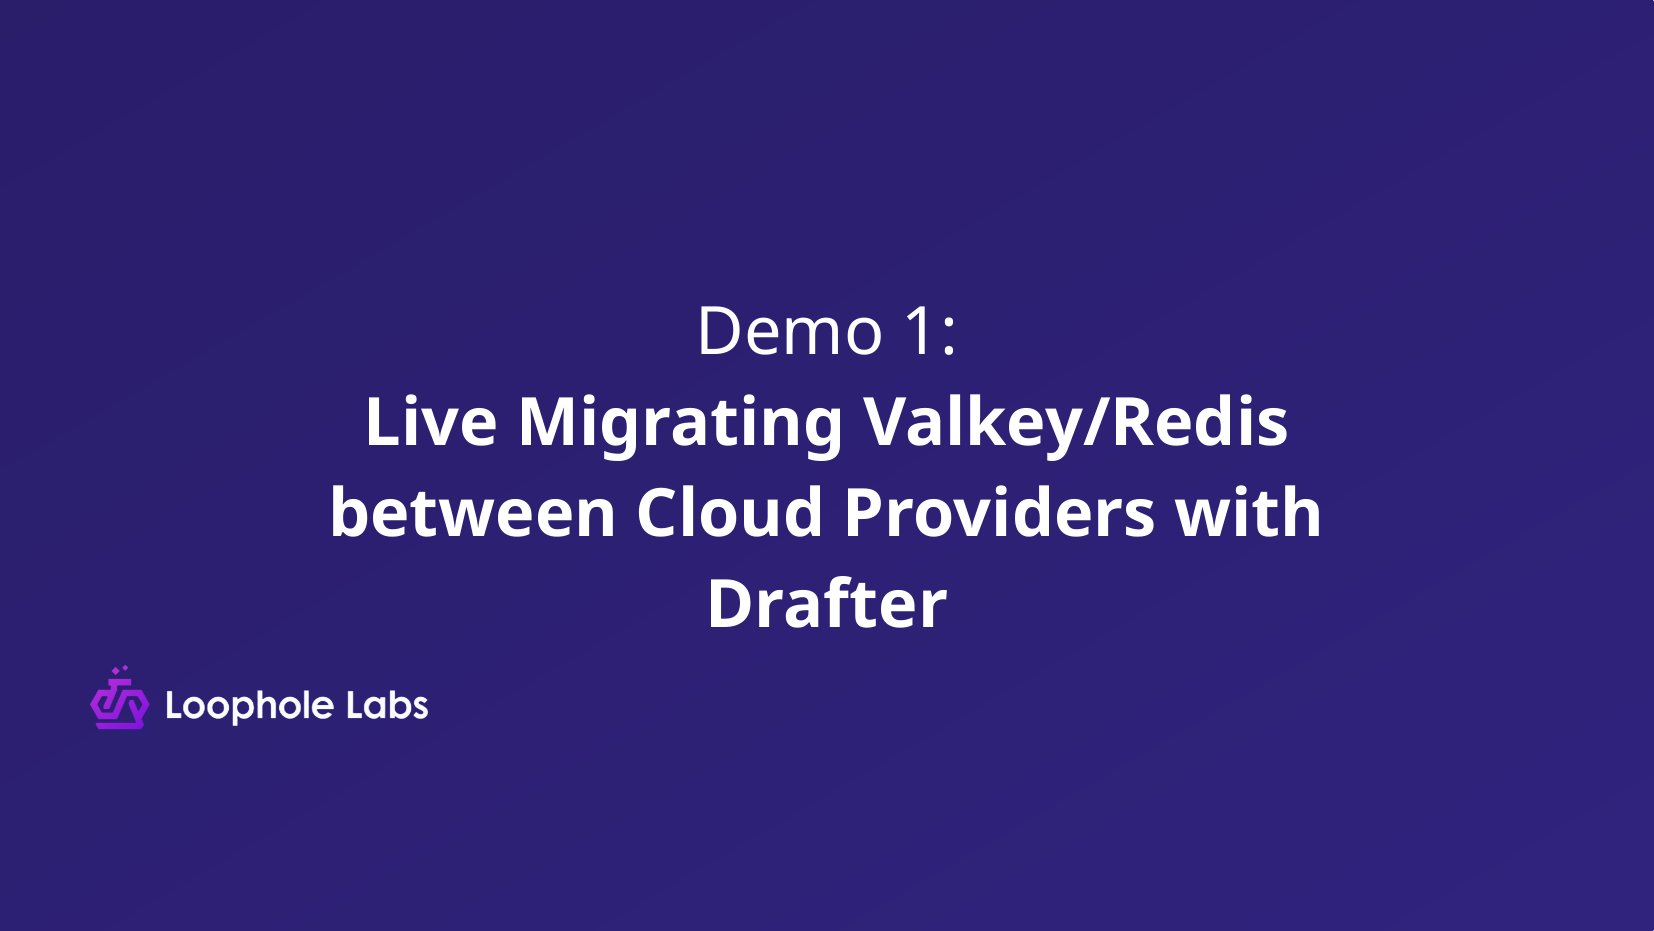

# Demo 1: Live Migrating Valkey/Redis between Cloud Providers with Drafter